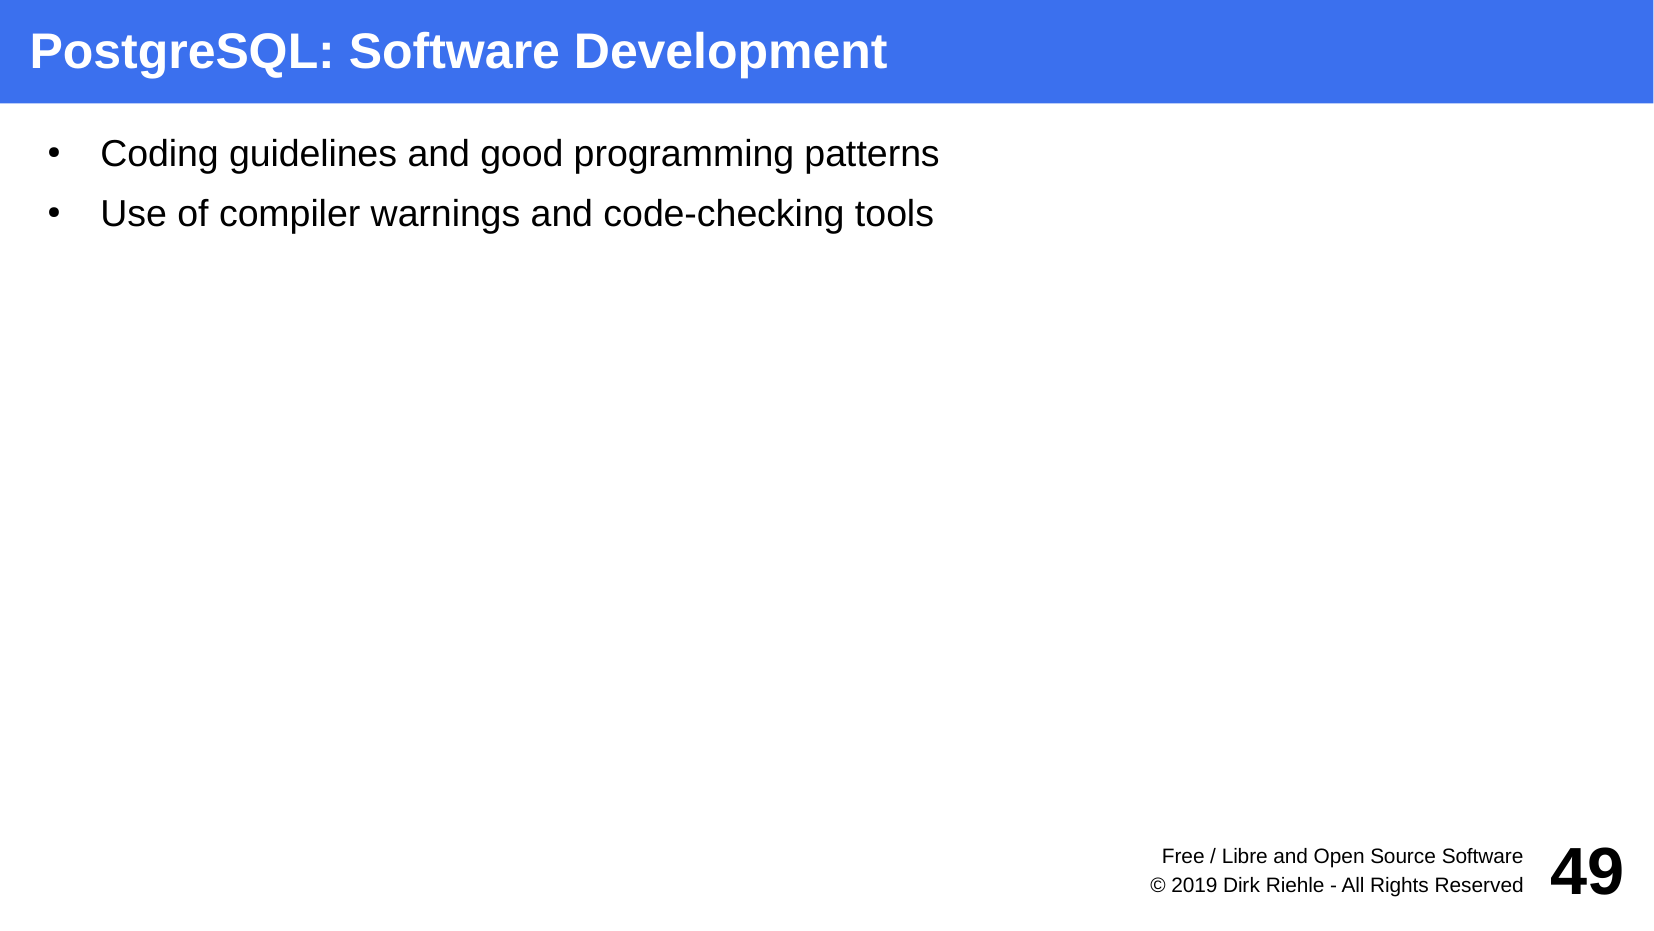

# PostgreSQL: Software Development
Coding guidelines and good programming patterns
Use of compiler warnings and code-checking tools
Free / Libre and Open Source Software
49
© 2019 Dirk Riehle - All Rights Reserved